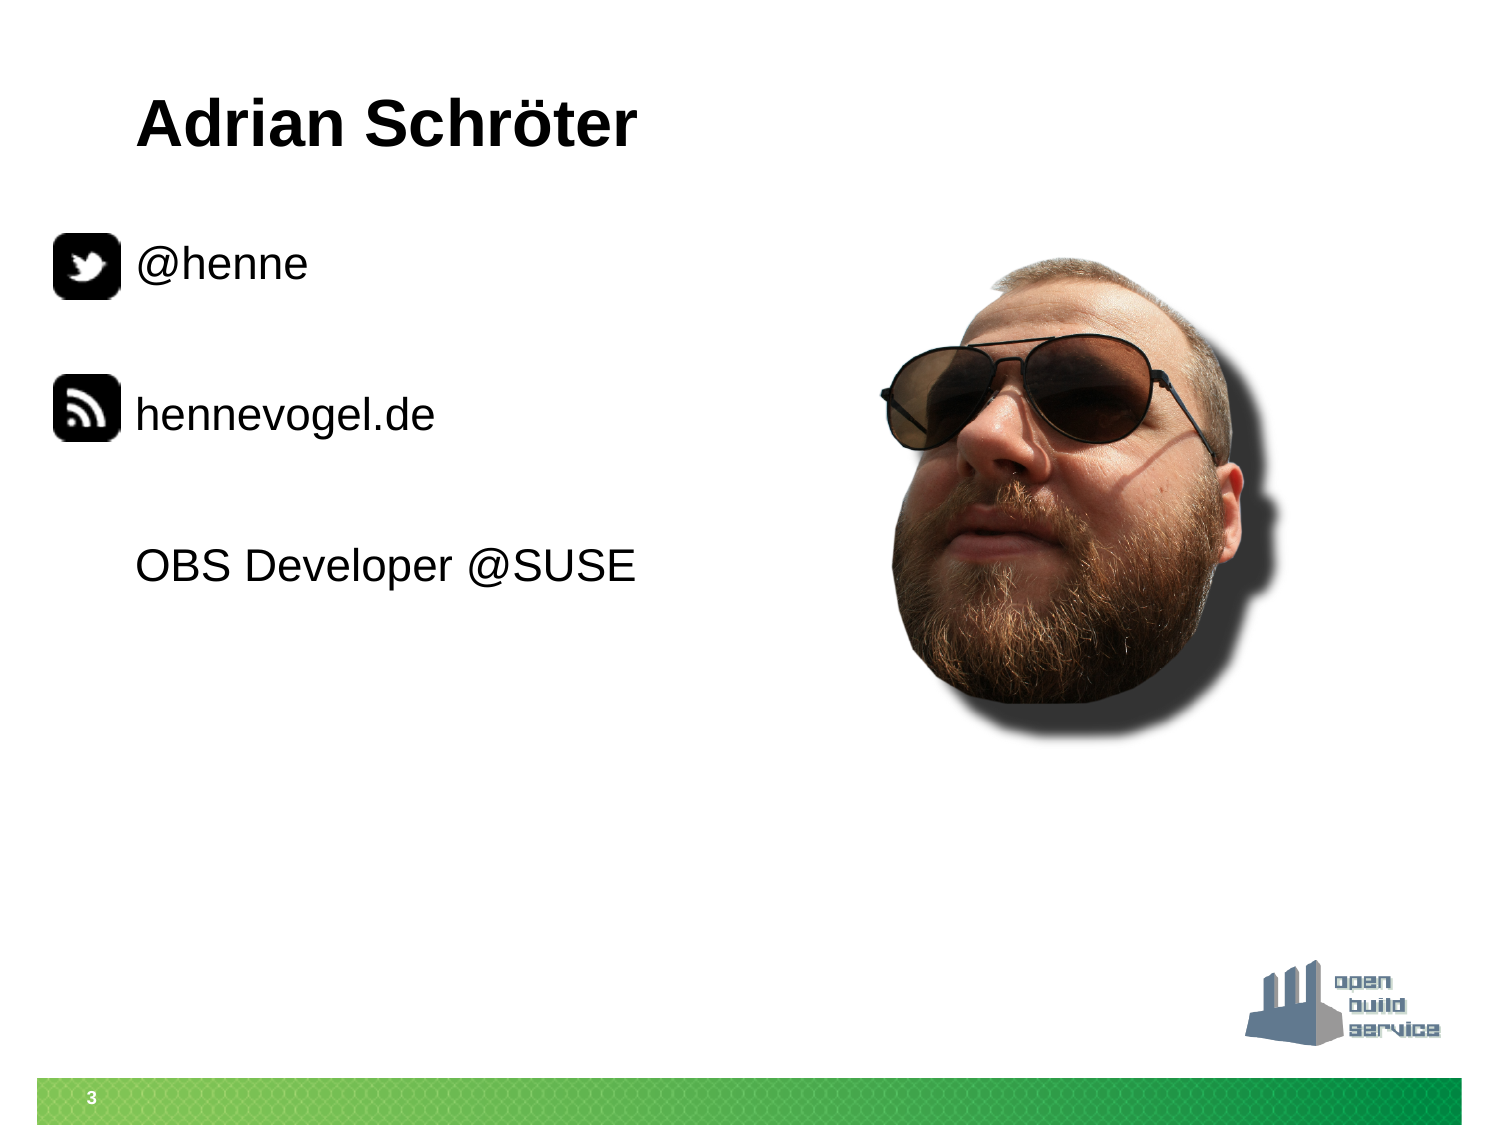

# Adrian Schröter
@henne
hennevogel.de
OBS Developer @SUSE